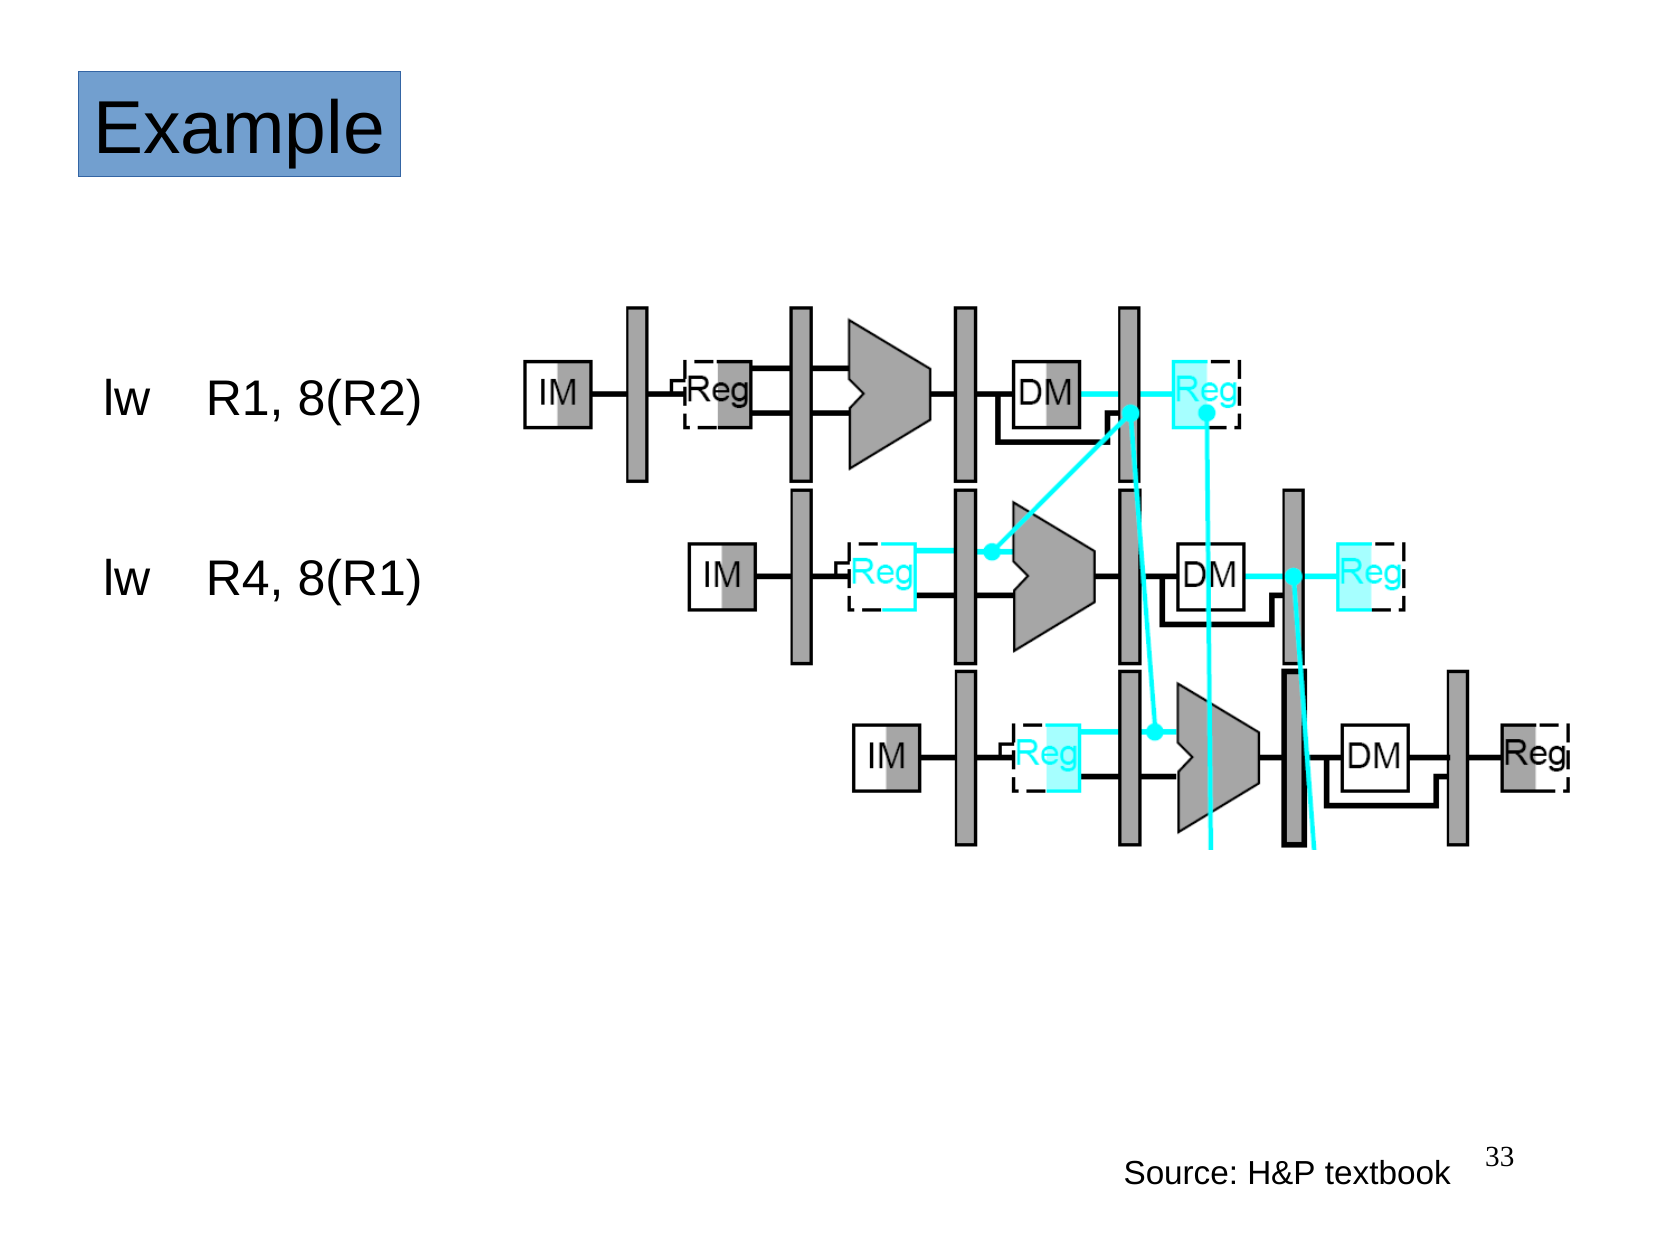

Example
 lw R1, 8(R2)
 lw R4, 8(R1)
Source: H&P textbook